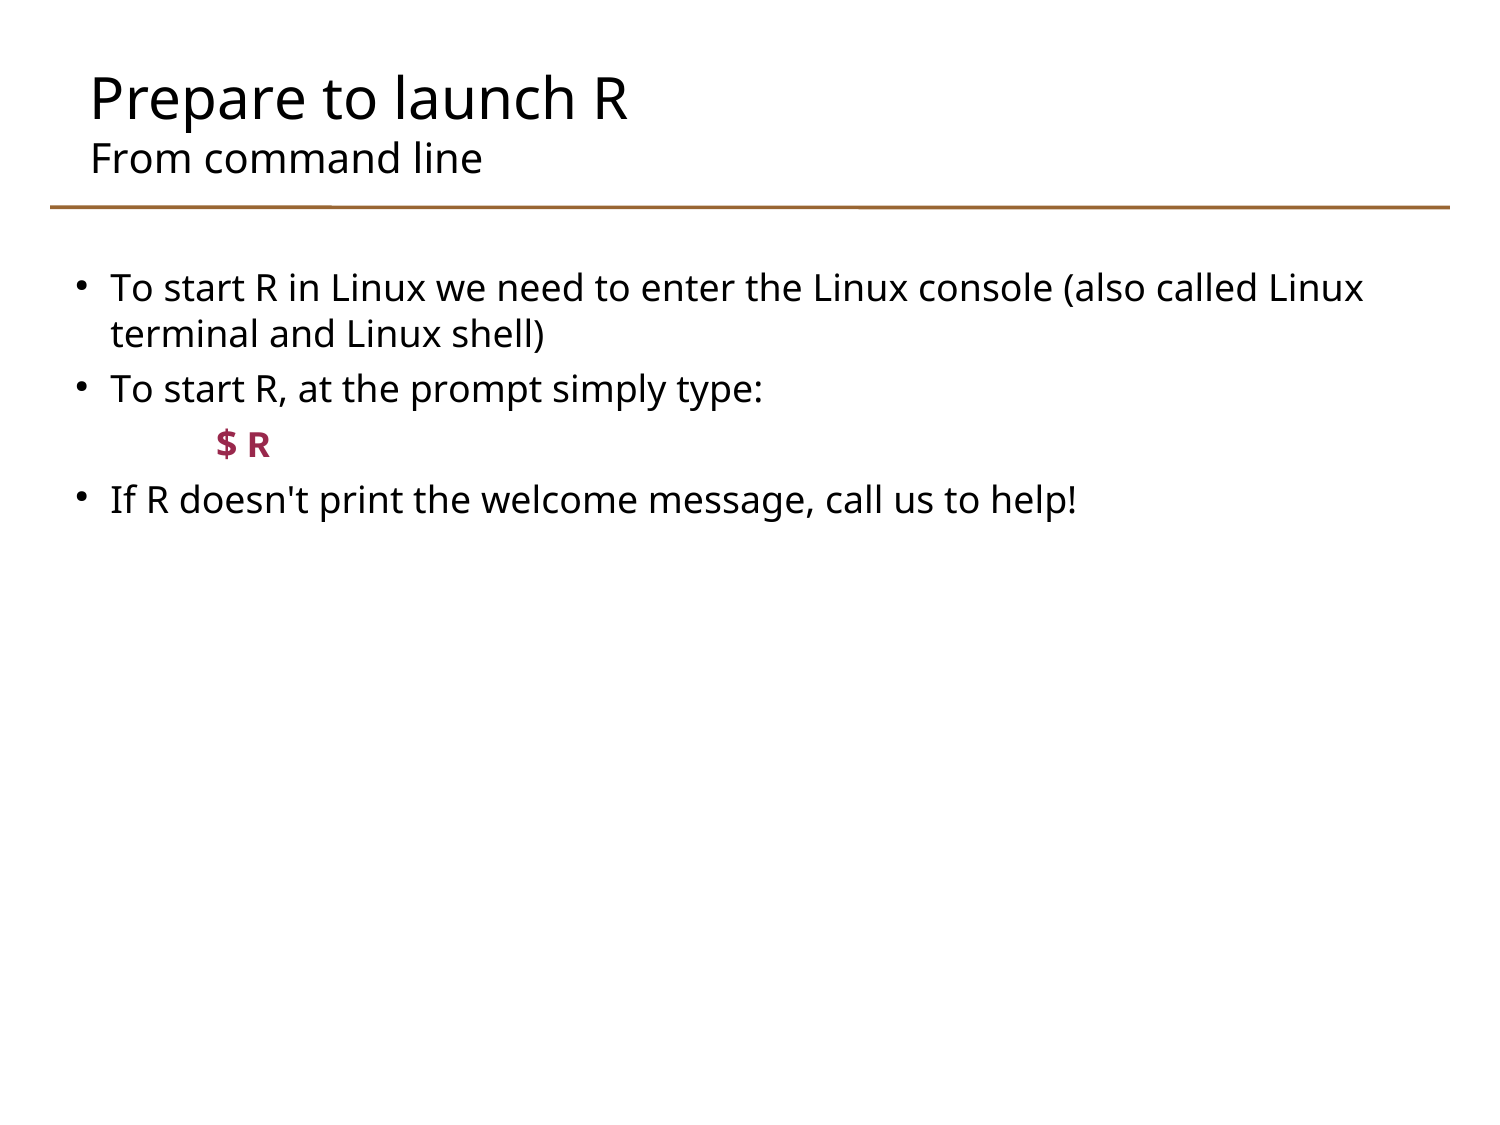

Prepare to launch R
From command line
# To start R in Linux we need to enter the Linux console (also called Linux terminal and Linux shell)
To start R, at the prompt simply type:
 $ R
If R doesn't print the welcome message, call us to help!